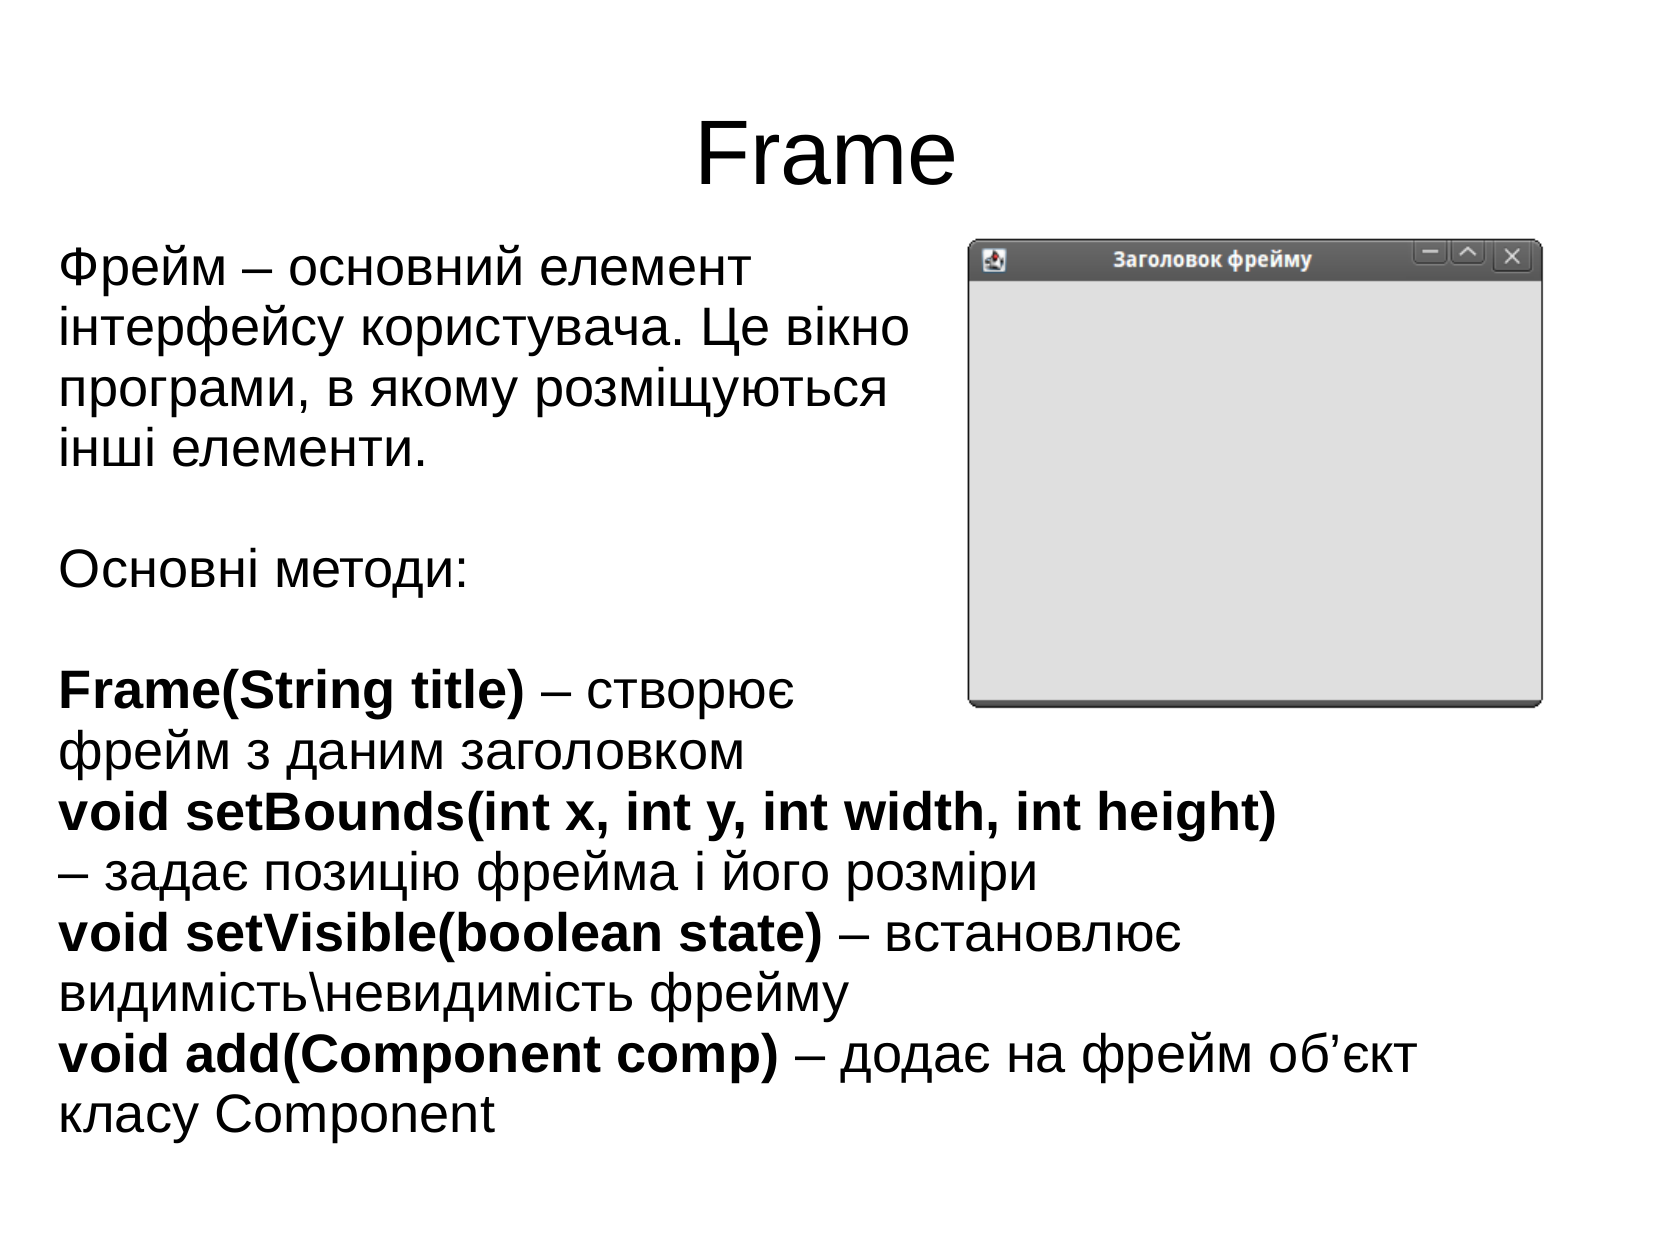

# Frame
Фрейм – основний елемент
інтерфейсу користувача. Це вікно
програми, в якому розміщуються
інші елементи.
Основні методи:
Frame(String title) – створює
фрейм з даним заголовком
void setBounds(int x, int y, int width, int height)
– задає позицію фрейма і його розміри
void setVisible(boolean state) – встановлює
видимість\невидимість фрейму
void add(Component comp) – додає на фрейм об’єкт класу Component